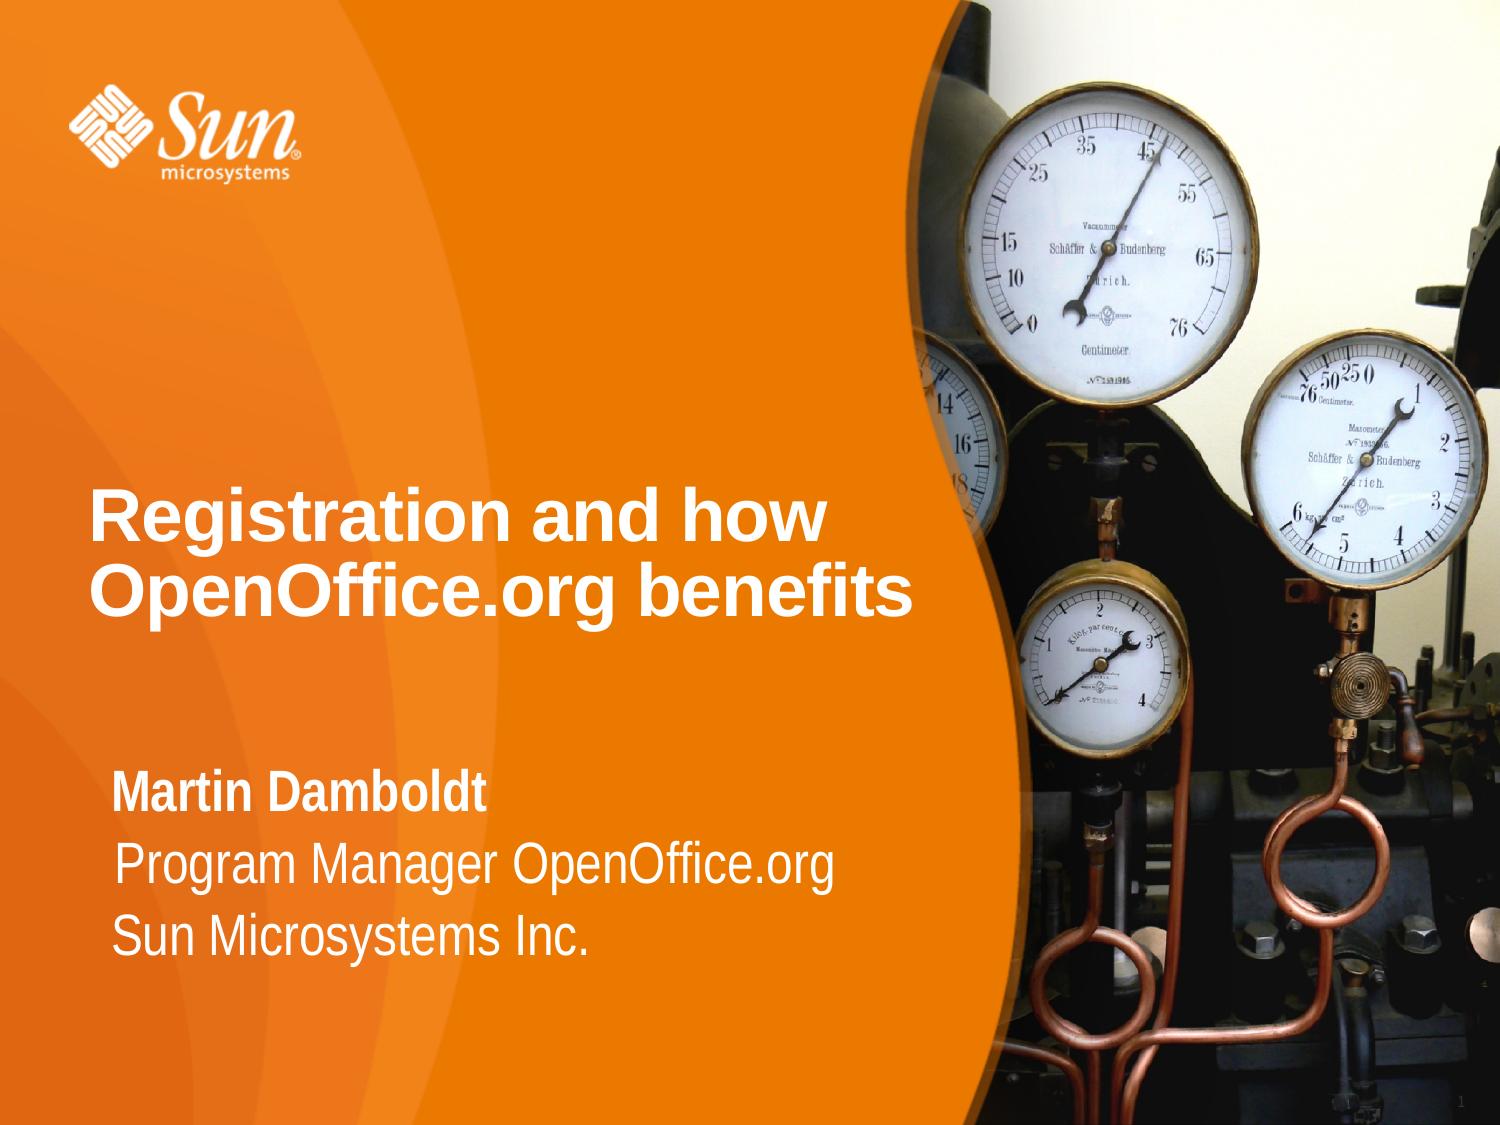

# Registration and how OpenOffice.org benefits
Martin Damboldt
Program Manager OpenOffice.org
Sun Microsystems Inc.